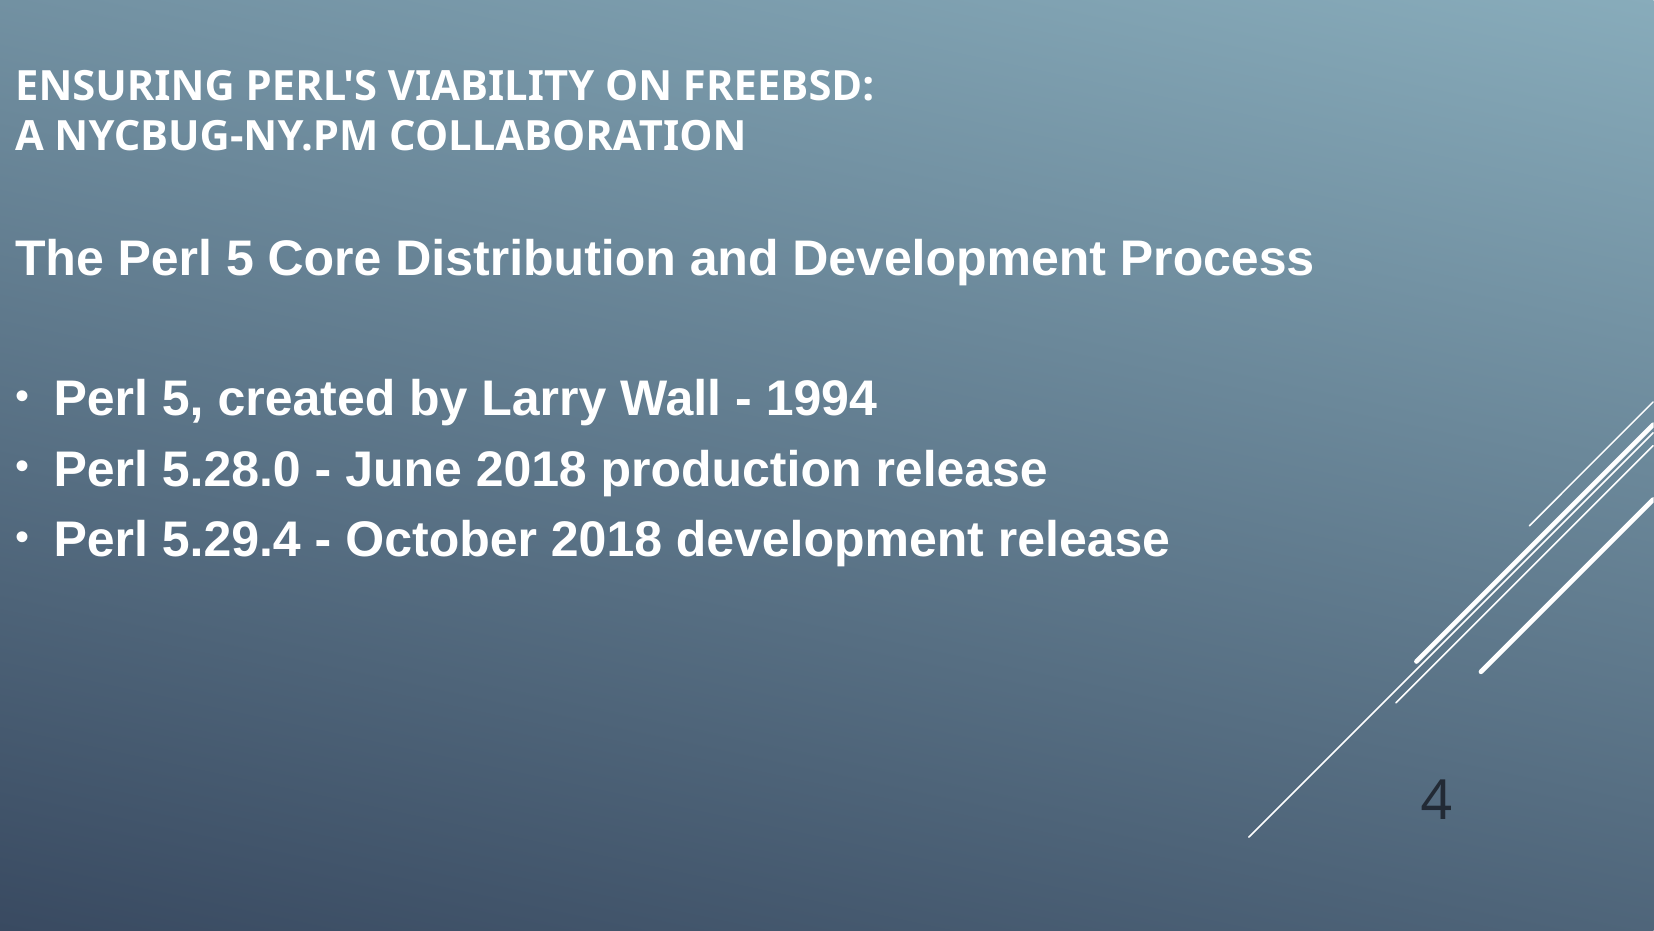

# Ensuring Perl's Viability on FreeBSD: A NYCBUG-NY.PM Collaboration
The Perl 5 Core Distribution and Development Process
Perl 5, created by Larry Wall - 1994
Perl 5.28.0 - June 2018 production release
Perl 5.29.4 - October 2018 development release
4